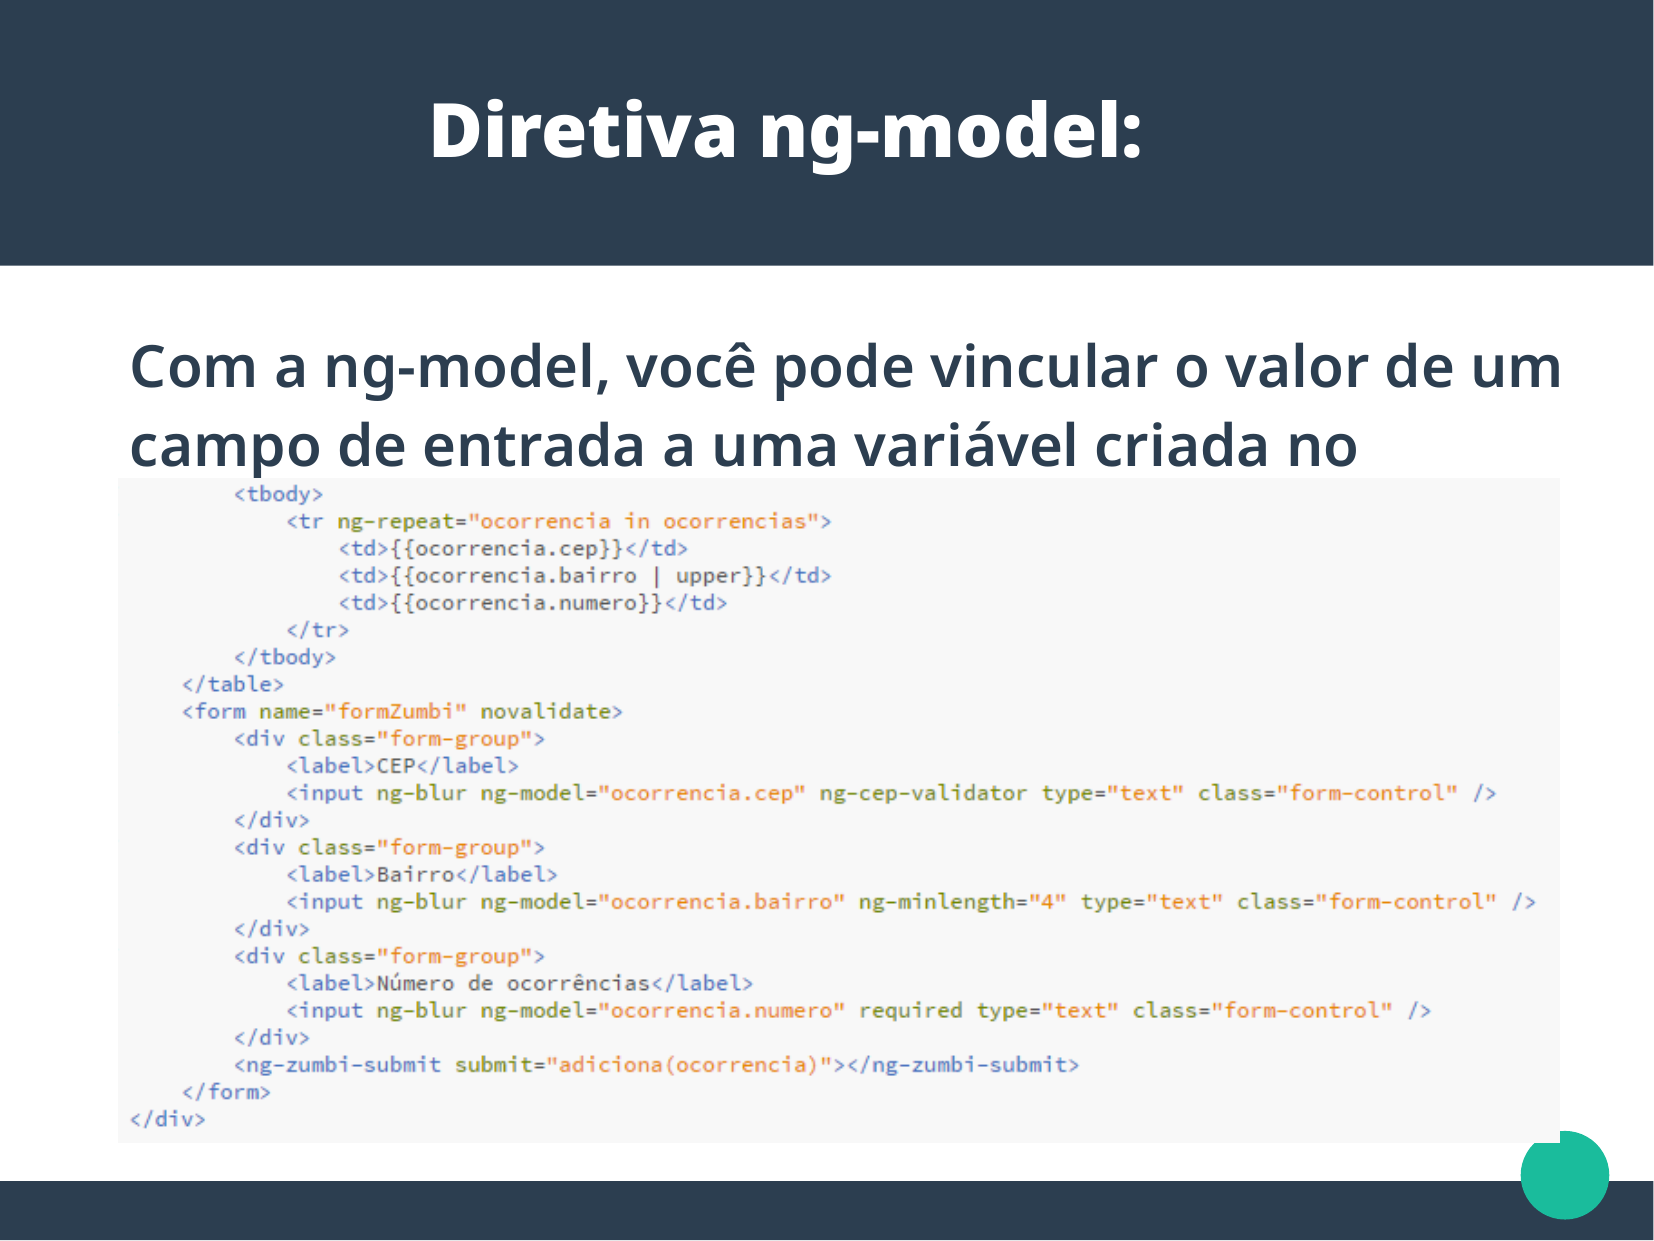

# Diretiva ng-model:
Com a ng-model, você pode vincular o valor de um campo de entrada a uma variável criada no AngularJS.